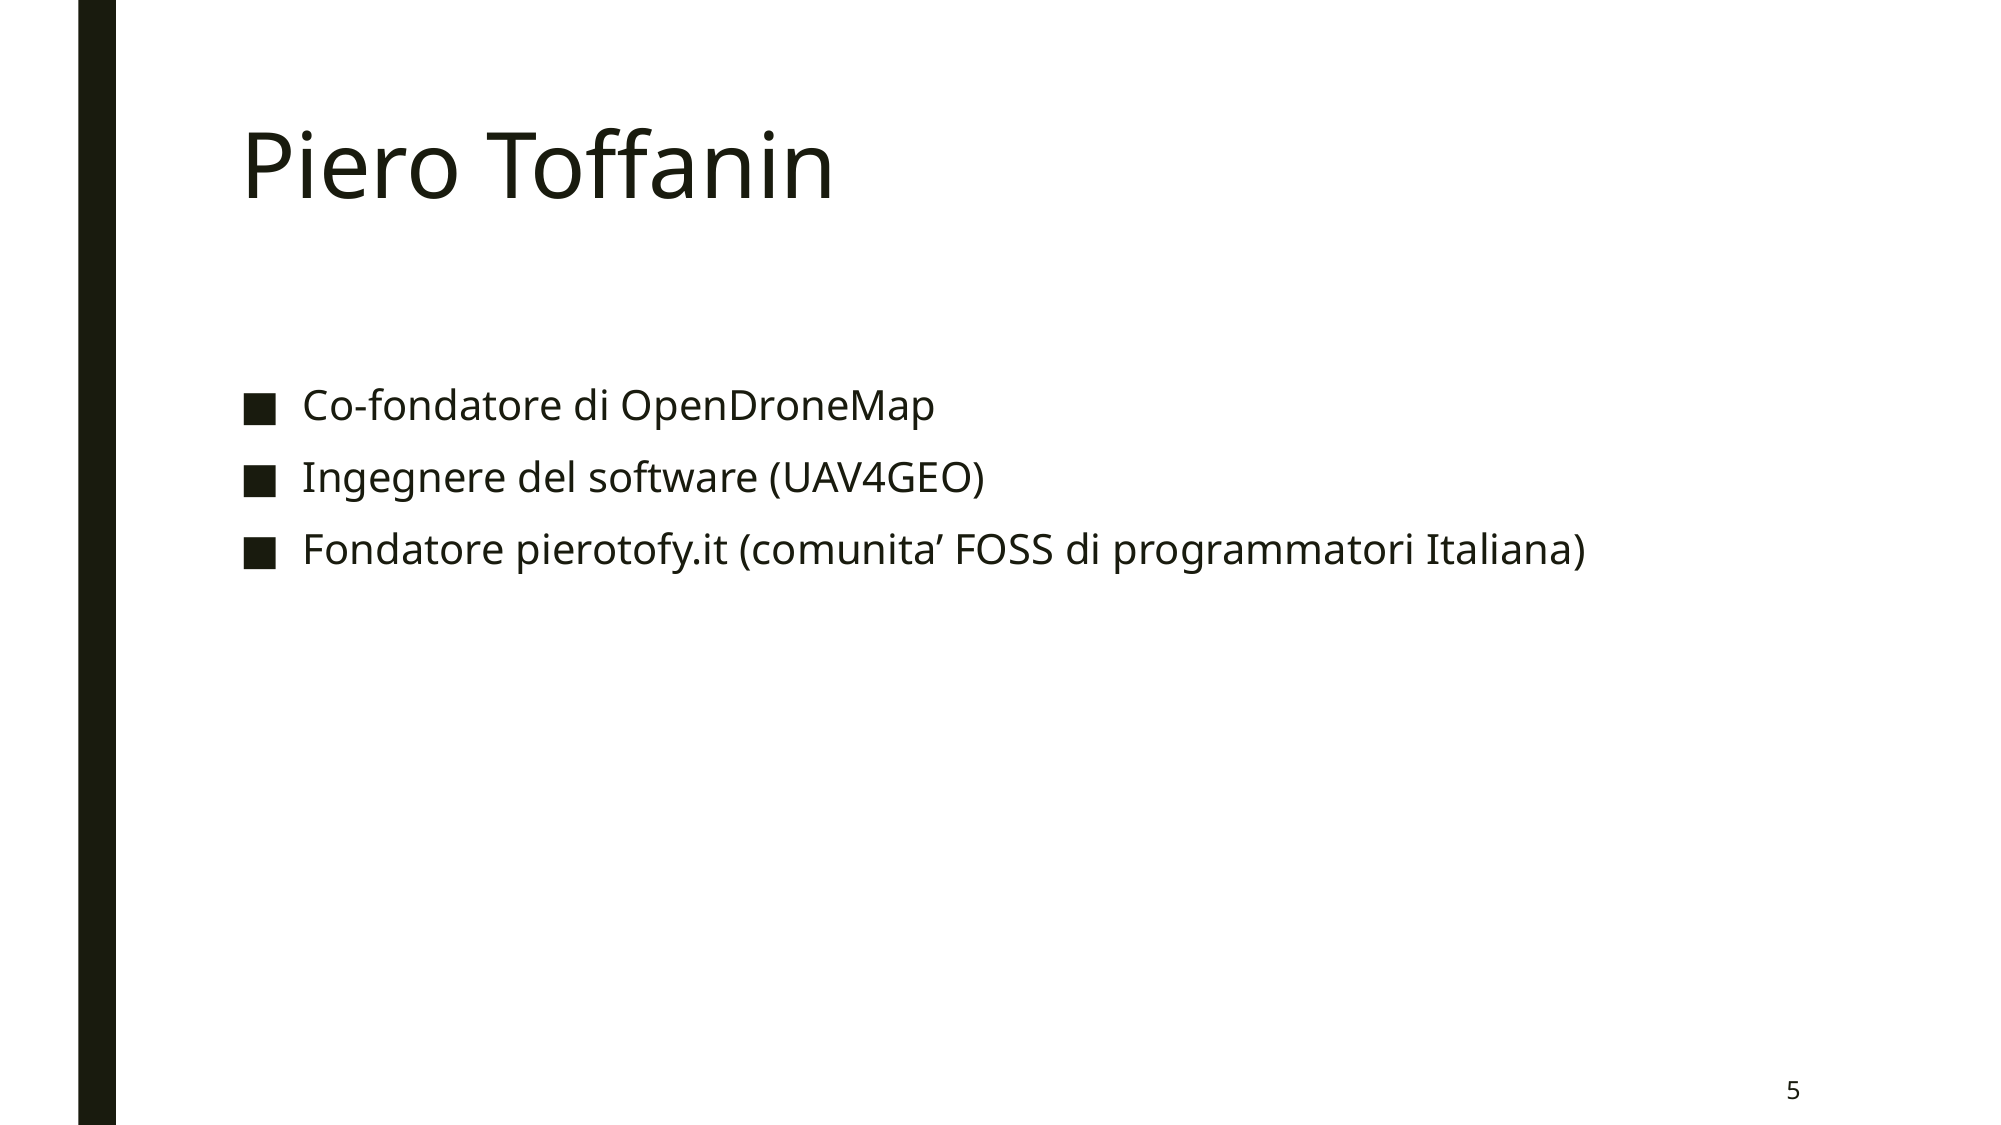

# Piero Toffanin
Co-fondatore di OpenDroneMap
Ingegnere del software (UAV4GEO)
Fondatore pierotofy.it (comunita’ FOSS di programmatori Italiana)